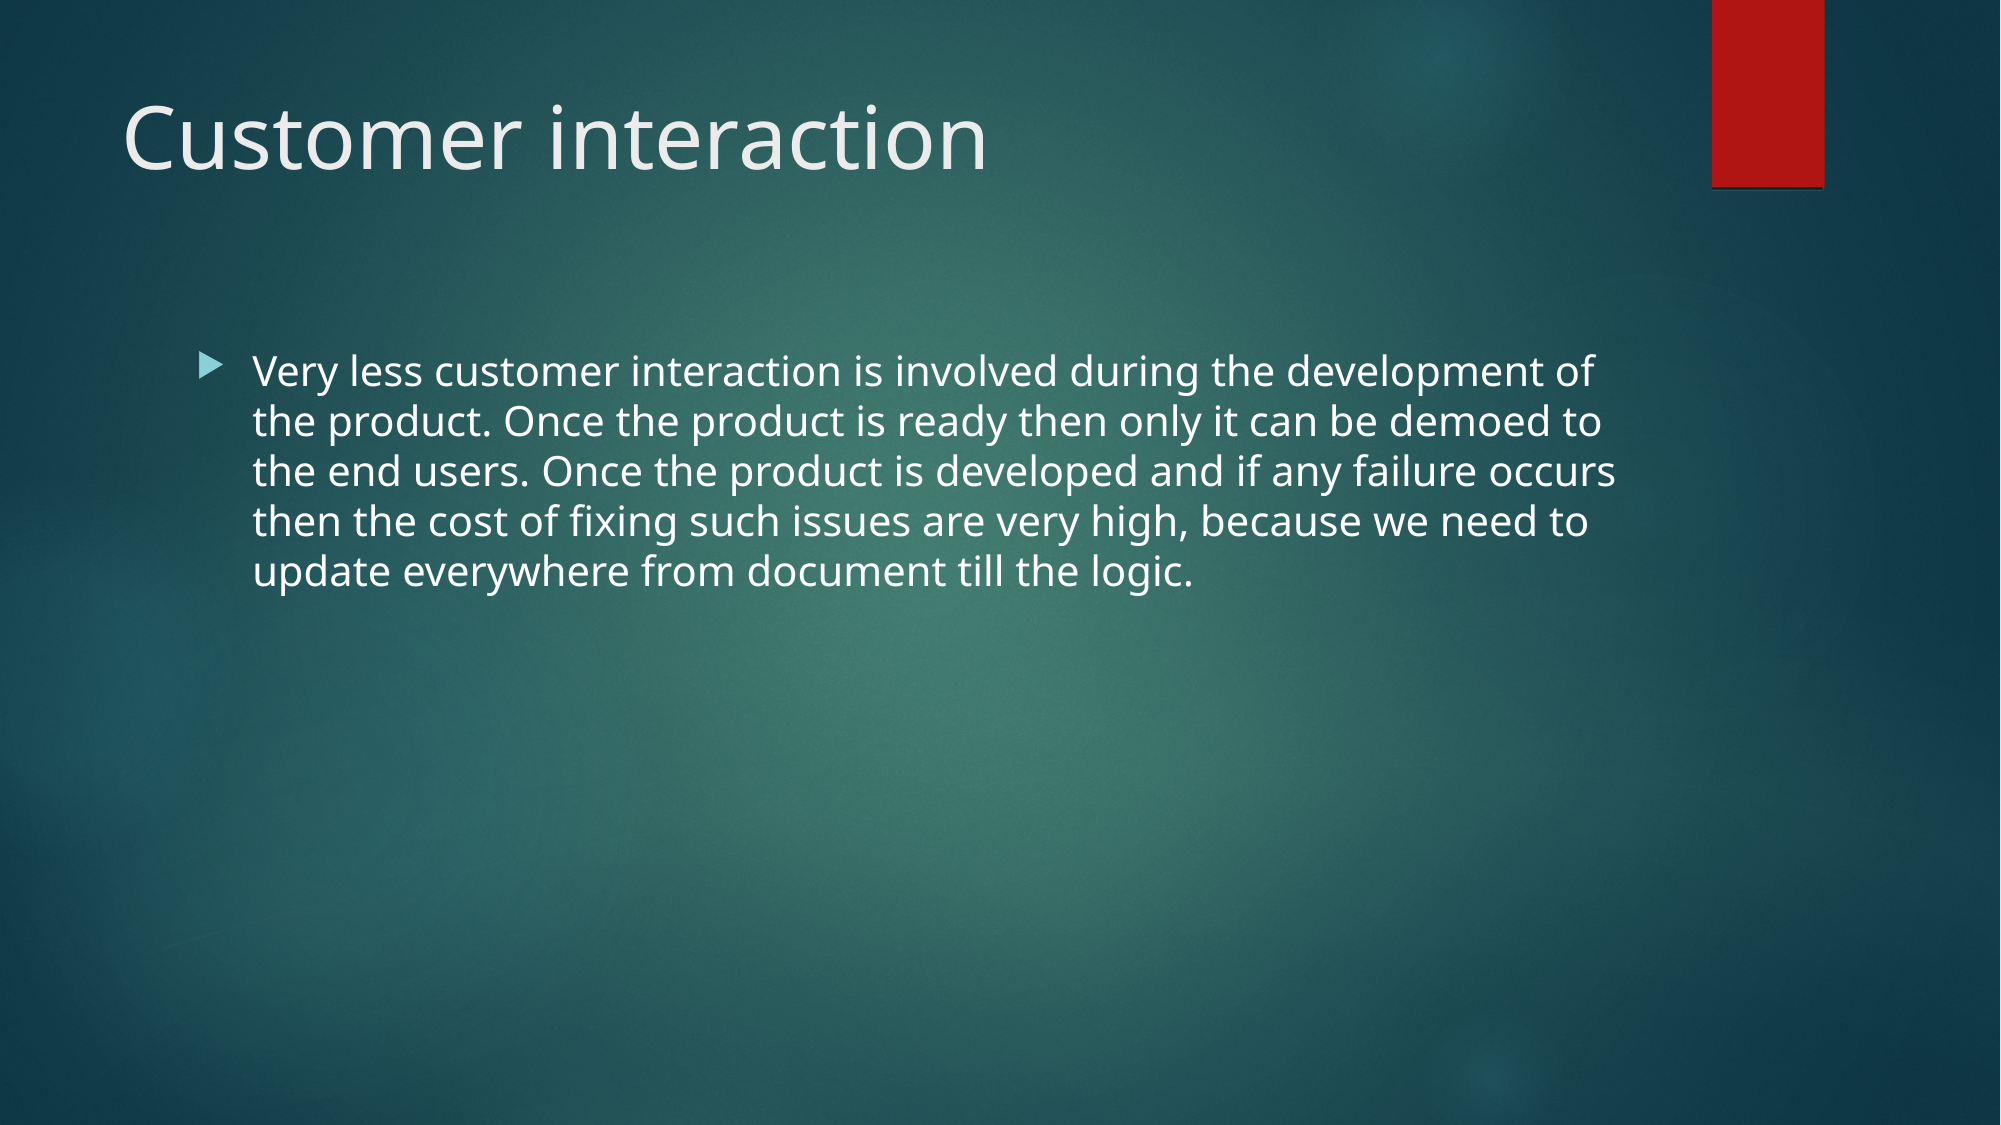

# Customer interaction
Very less customer interaction is involved during the development of the product. Once the product is ready then only it can be demoed to the end users. Once the product is developed and if any failure occurs then the cost of fixing such issues are very high, because we need to update everywhere from document till the logic.